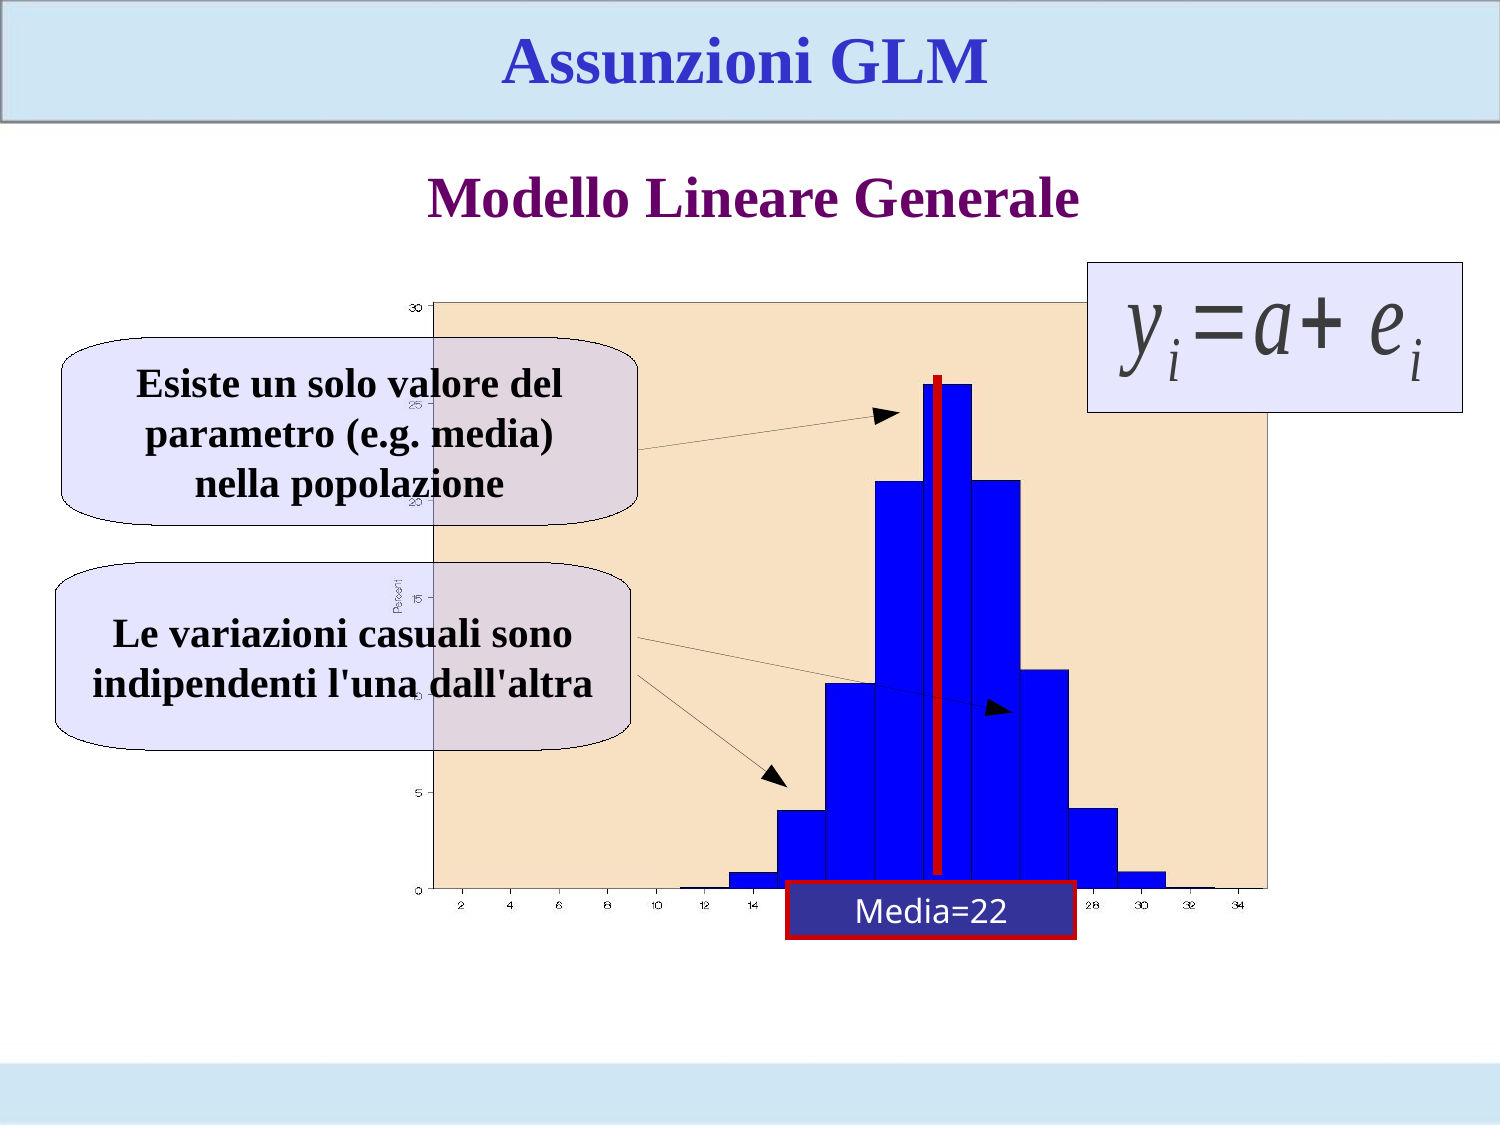

# Assunzioni GLM
Modello Lineare Generale
Esiste un solo valore del parametro (e.g. media) nella popolazione
Le variazioni casuali sono indipendenti l'una dall'altra
Media=22
4